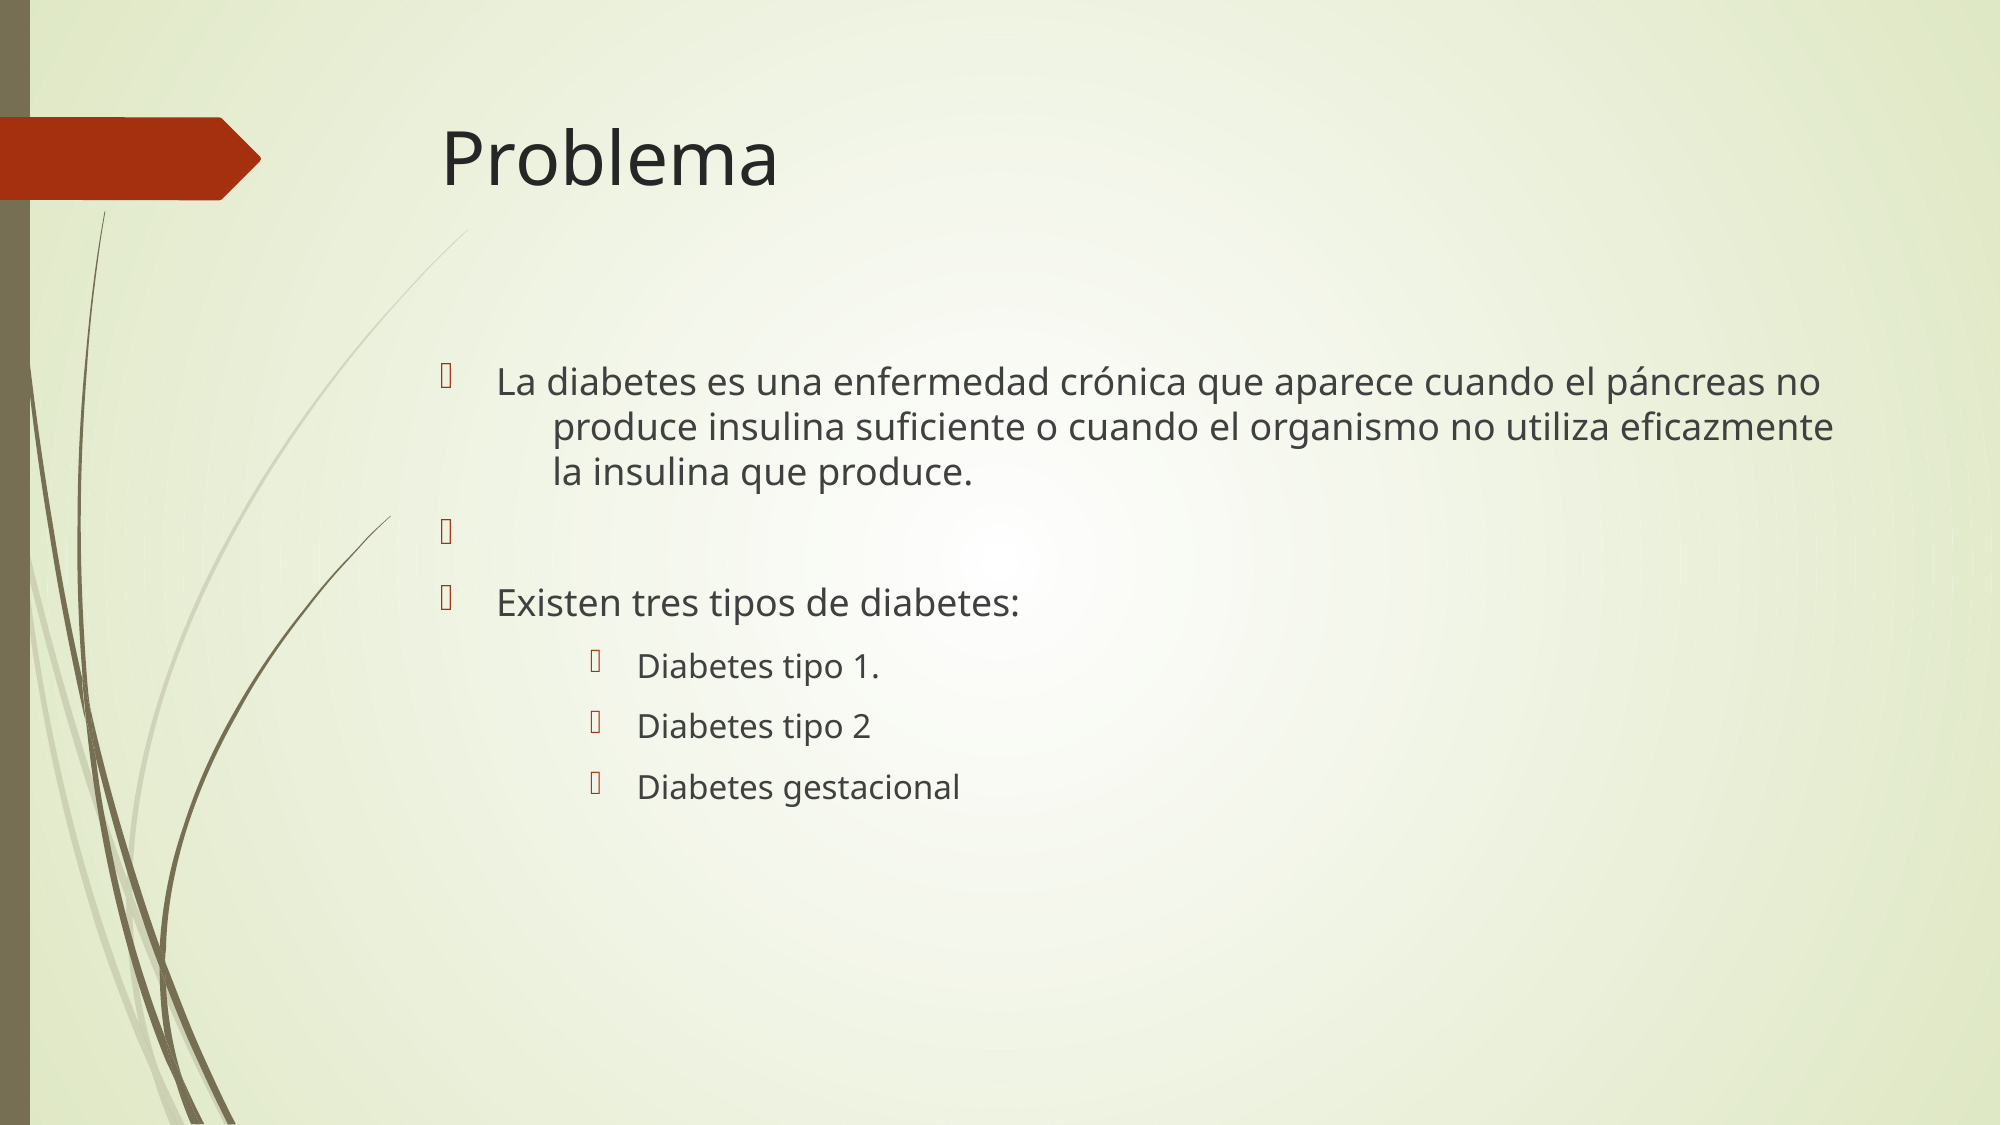

# Problema
La diabetes es una enfermedad crónica que aparece cuando el páncreas no produce insulina suficiente o cuando el organismo no utiliza eficazmente la insulina que produce.
Existen tres tipos de diabetes:
Diabetes tipo 1.
Diabetes tipo 2
Diabetes gestacional